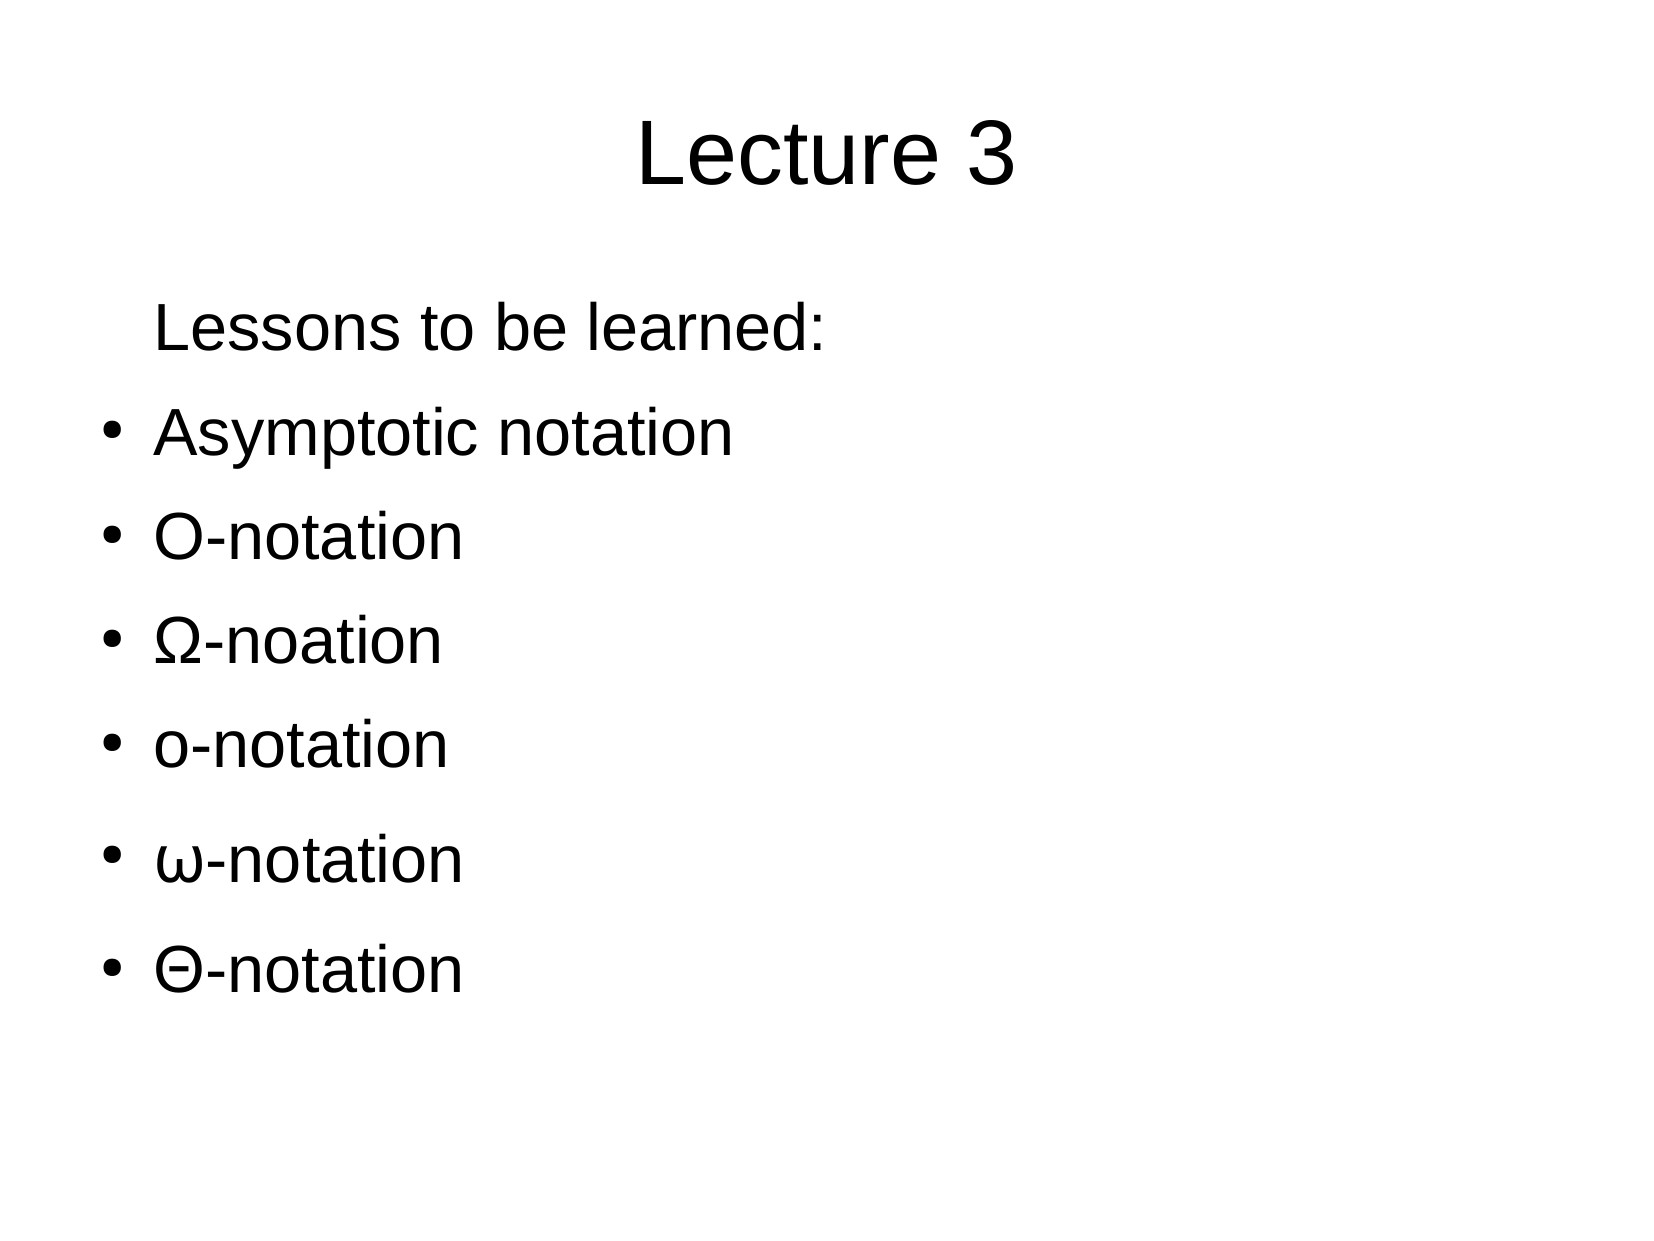

# Lecture 3
Lessons to be learned:
Asymptotic notation
O-notation
Ω-noation
o-notation
ω-notation
Θ-notation